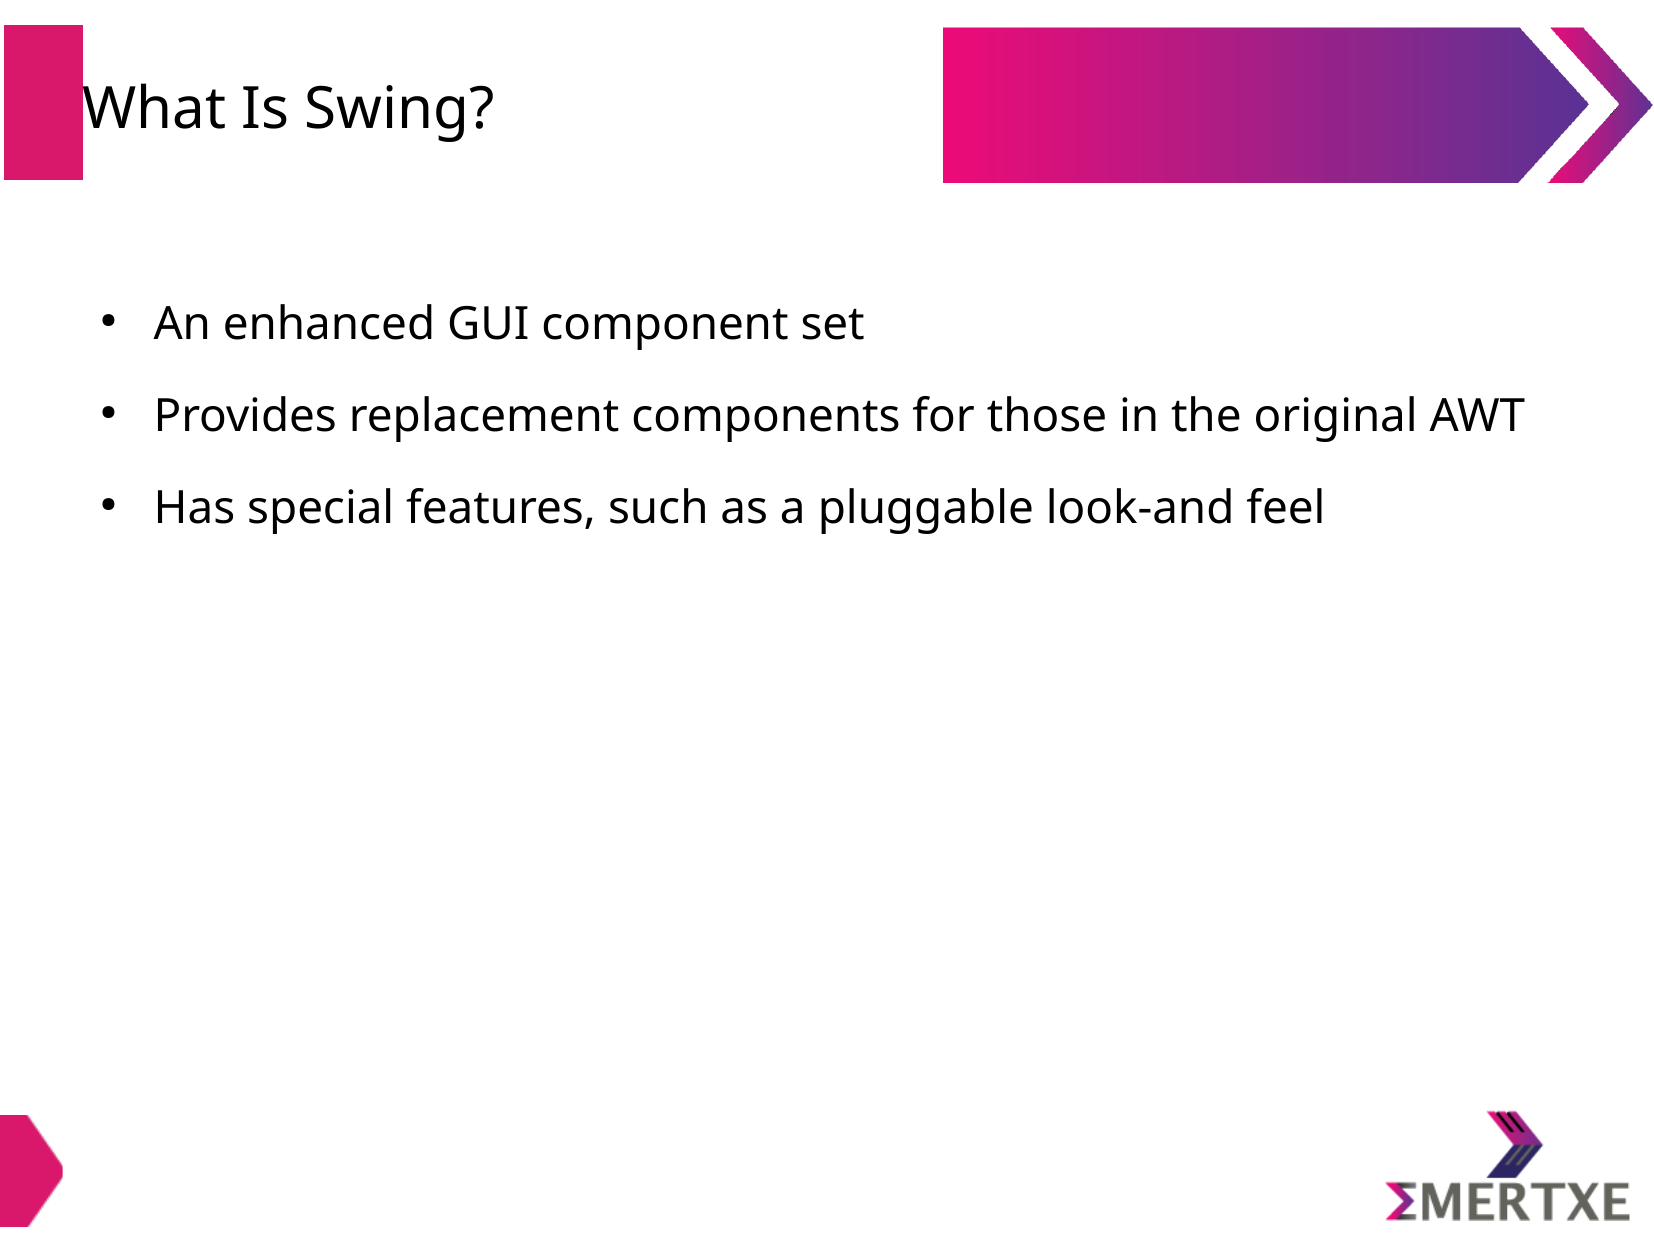

# What Is Swing?
An enhanced GUI component set
Provides replacement components for those in the original AWT
Has special features, such as a pluggable look-and feel